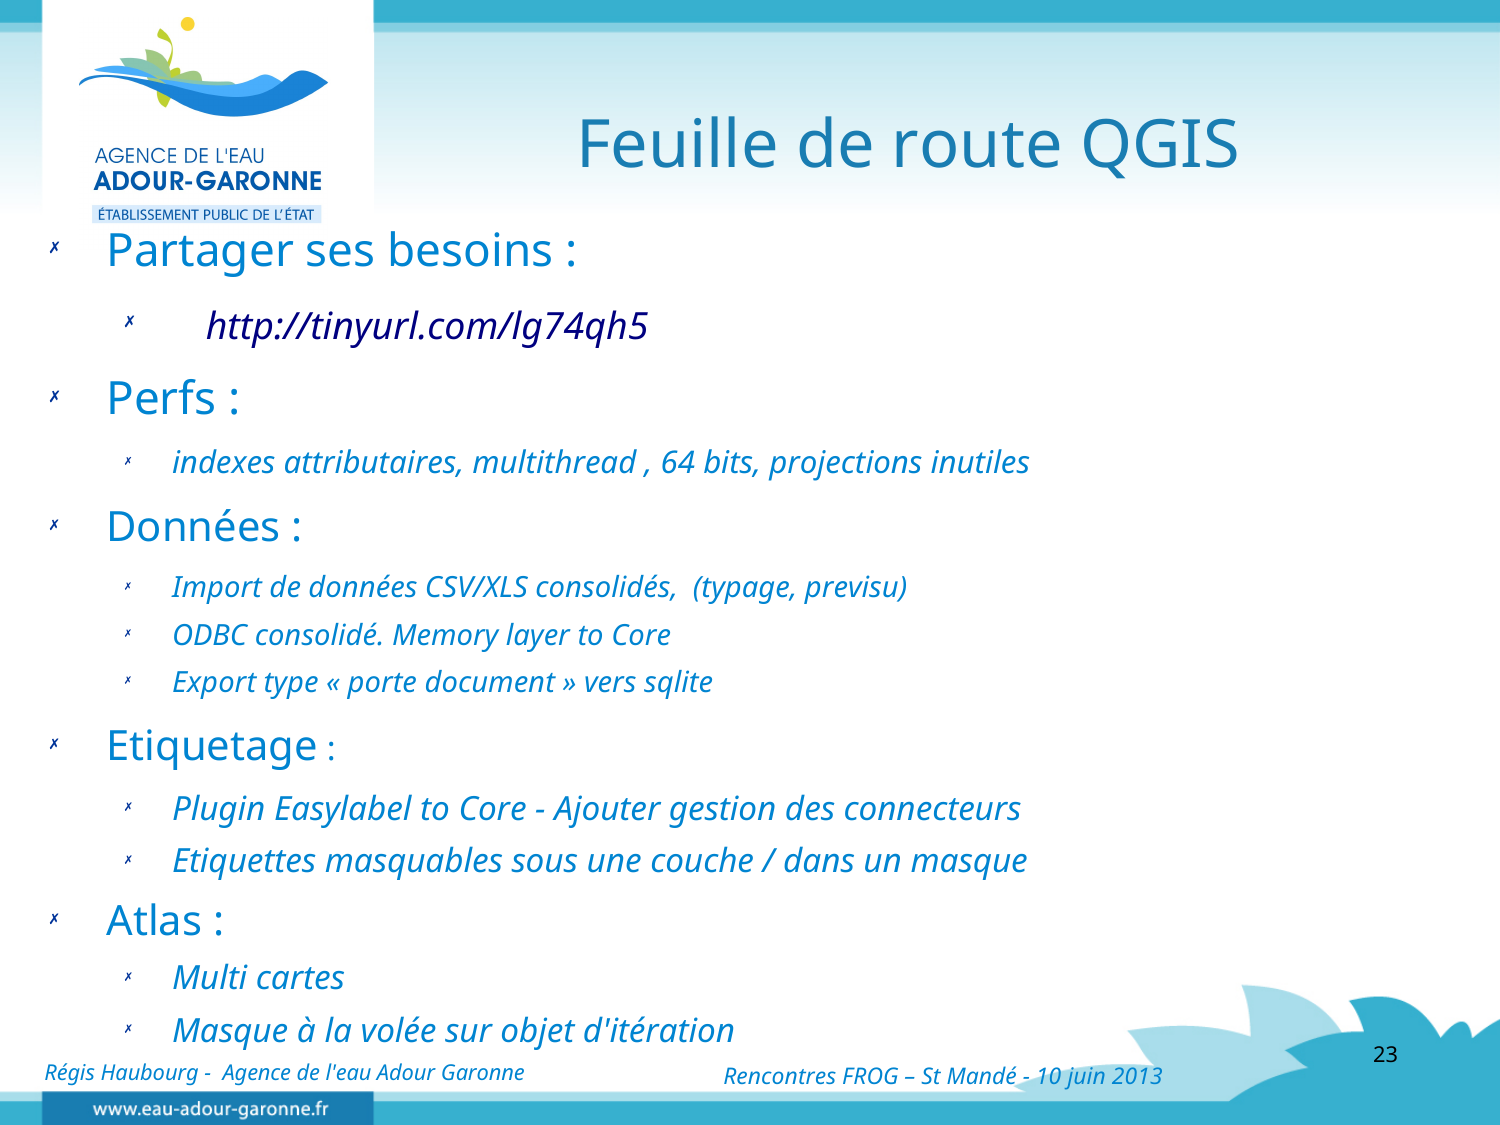

# Feuille de route QGIS
Partager ses besoins :
 http://tinyurl.com/lg74qh5
Perfs :
indexes attributaires, multithread , 64 bits, projections inutiles
Données :
Import de données CSV/XLS consolidés, (typage, previsu)
ODBC consolidé. Memory layer to Core
Export type « porte document » vers sqlite
Etiquetage :
Plugin Easylabel to Core - Ajouter gestion des connecteurs
Etiquettes masquables sous une couche / dans un masque
Atlas :
Multi cartes
Masque à la volée sur objet d'itération
23
Régis Haubourg - Agence de l'eau Adour Garonne